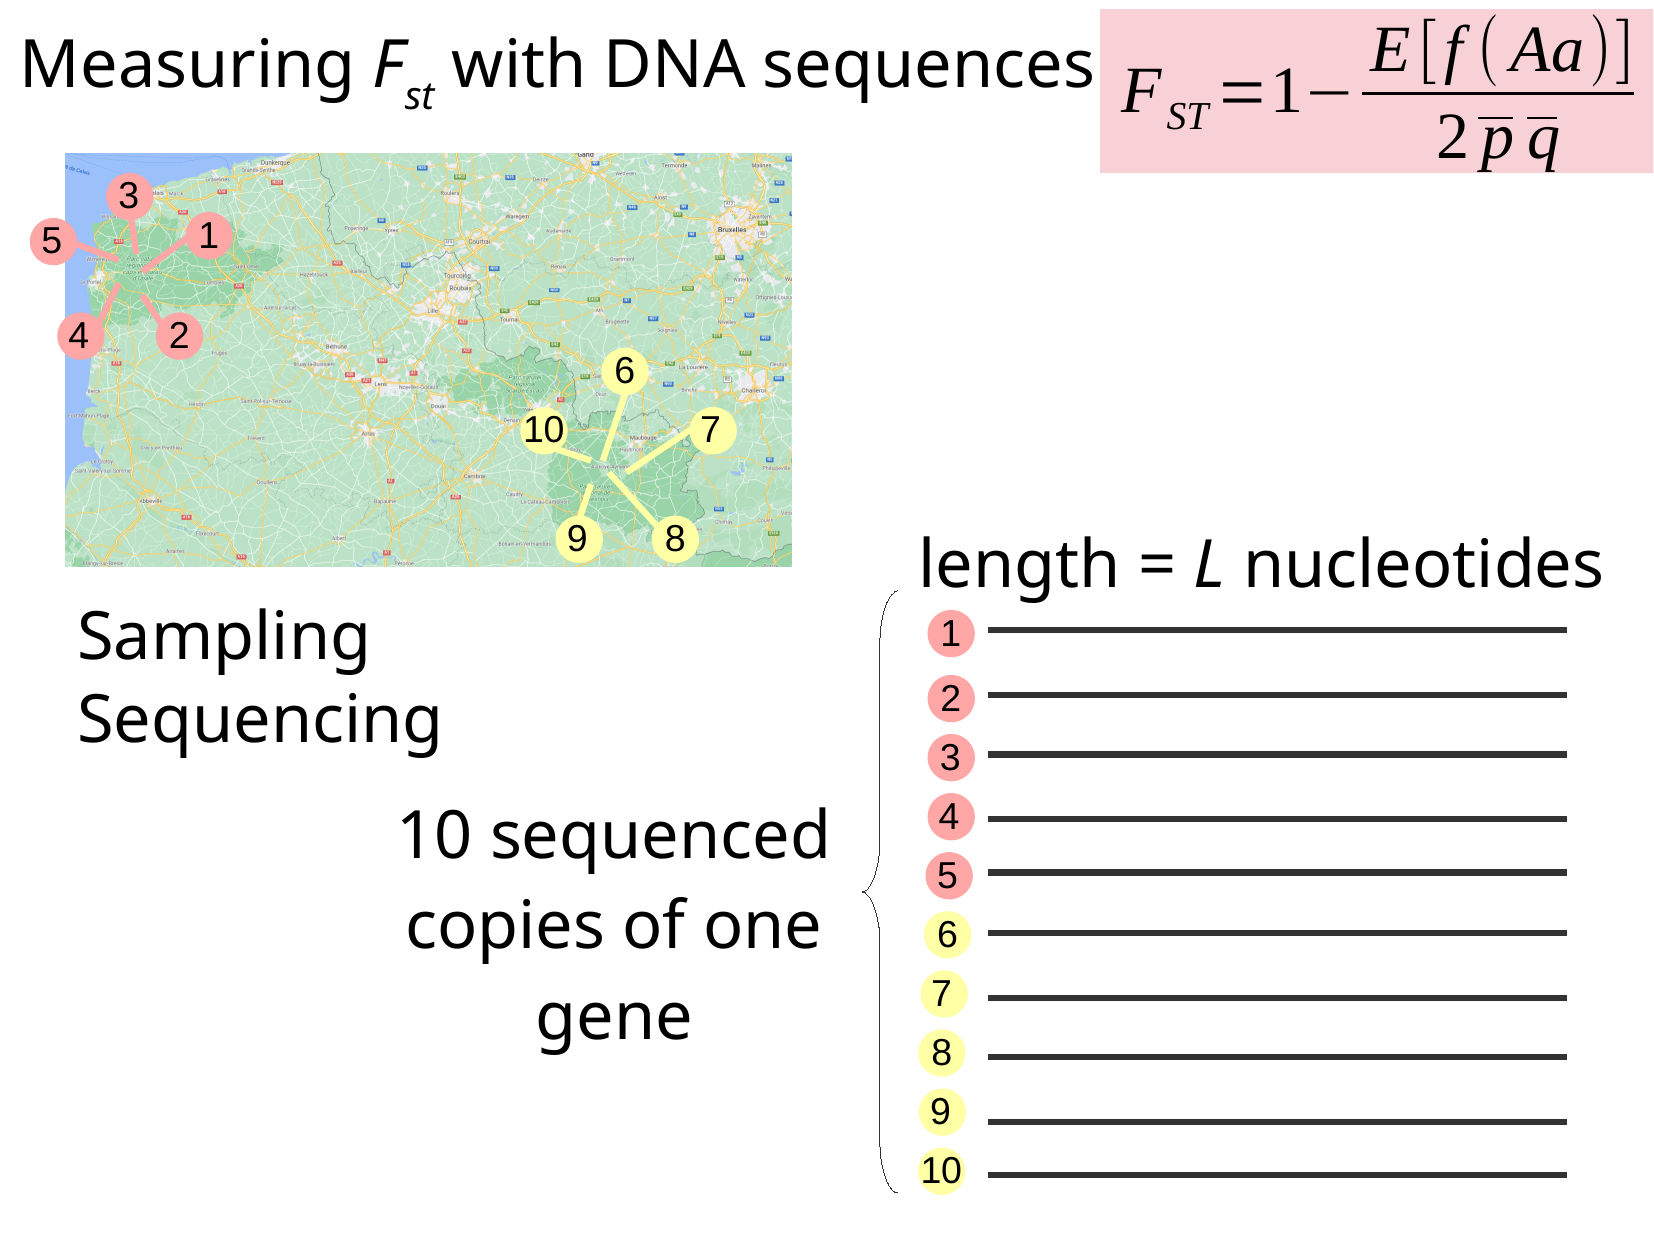

Measuring Fst with DNA sequences
3
1
5
4
2
6
10
7
length = L nucleotides
9
8
Sampling
1
Sequencing
2
3
10 sequenced copies of one gene
4
5
6
7
8
9
10